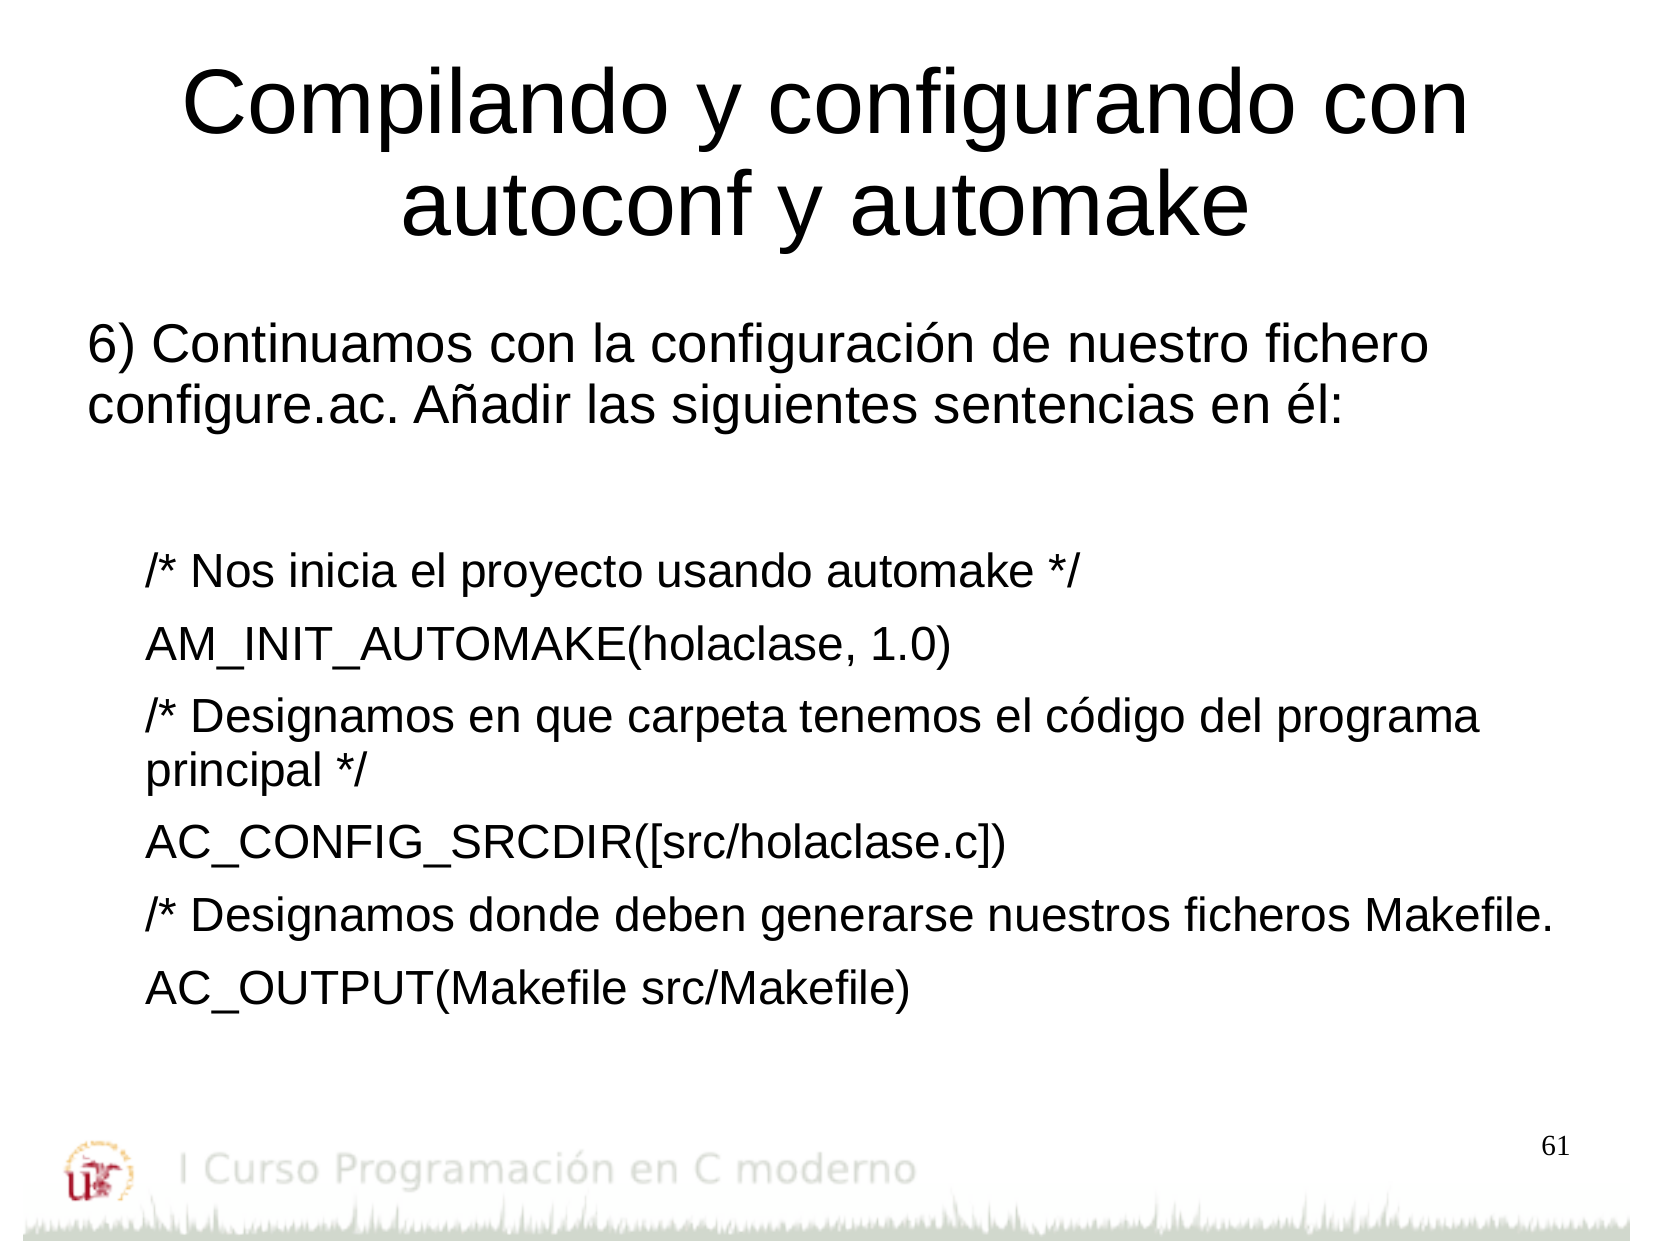

# Compilando y configurando con autoconf y automake
6) Continuamos con la configuración de nuestro fichero configure.ac. Añadir las siguientes sentencias en él:
/* Nos inicia el proyecto usando automake */
AM_INIT_AUTOMAKE(holaclase, 1.0)
/* Designamos en que carpeta tenemos el código del programa principal */
AC_CONFIG_SRCDIR([src/holaclase.c])
/* Designamos donde deben generarse nuestros ficheros Makefile.
AC_OUTPUT(Makefile src/Makefile)
61